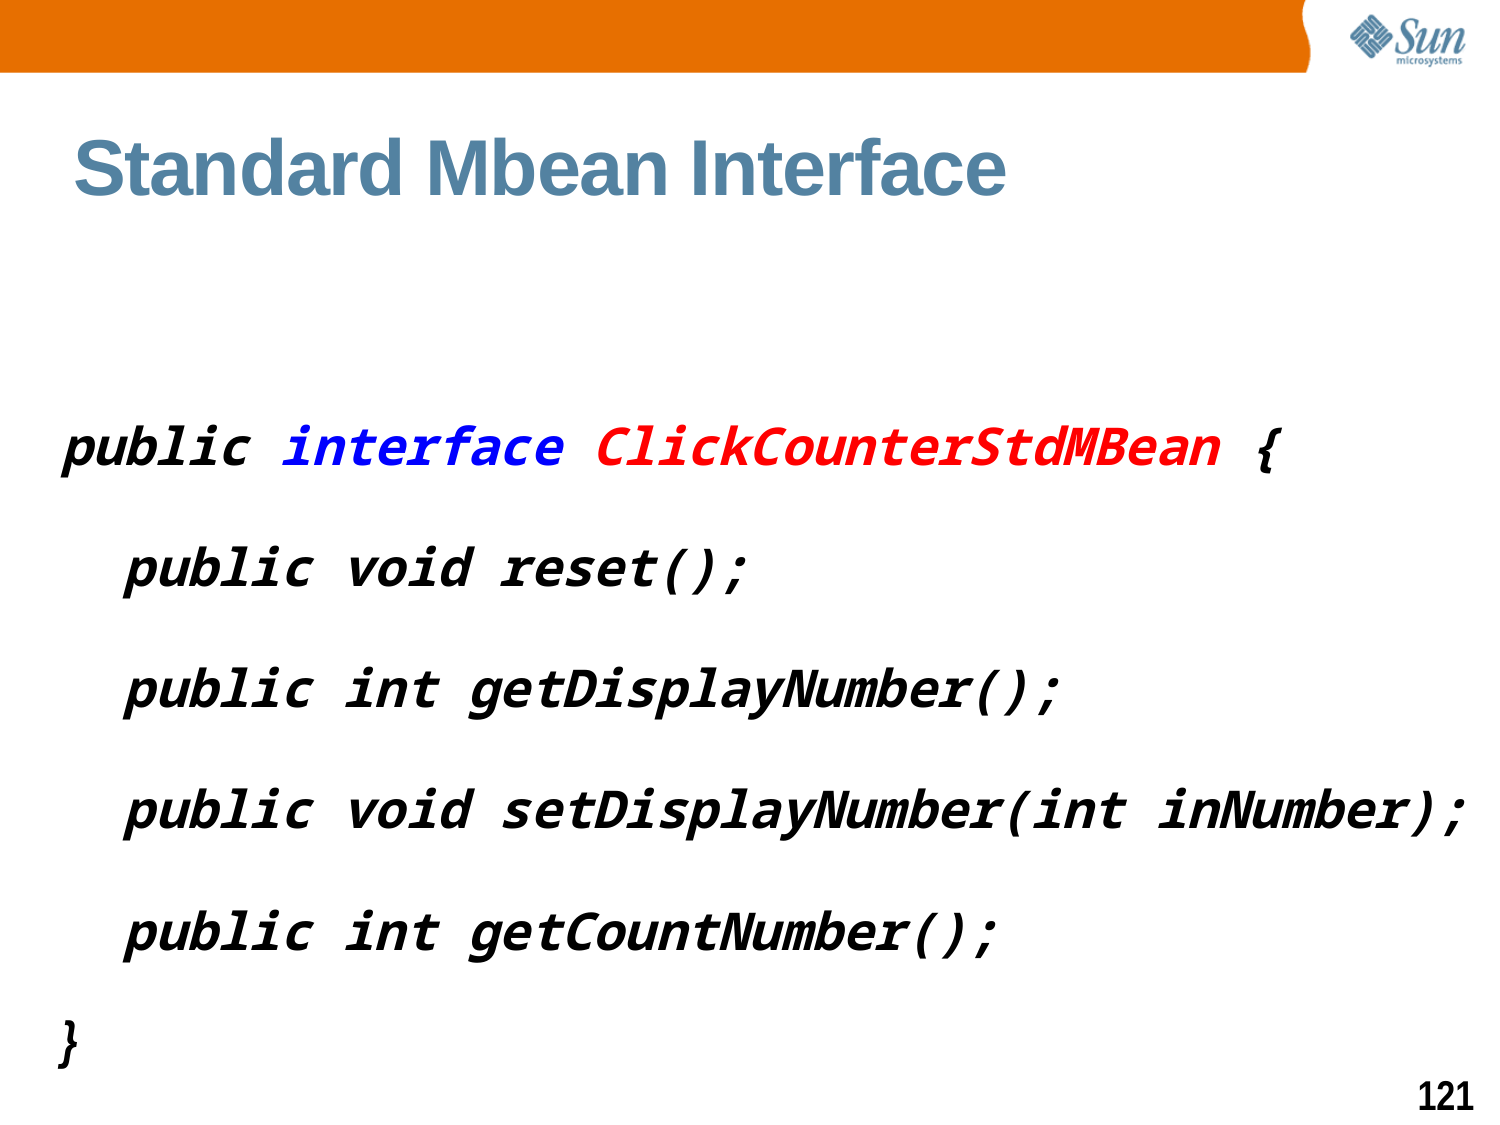

# Standard Mbean Interface
public interface ClickCounterStdMBean {
 public void reset();
 public int getDisplayNumber();
 public void setDisplayNumber(int inNumber);
 public int getCountNumber();
}